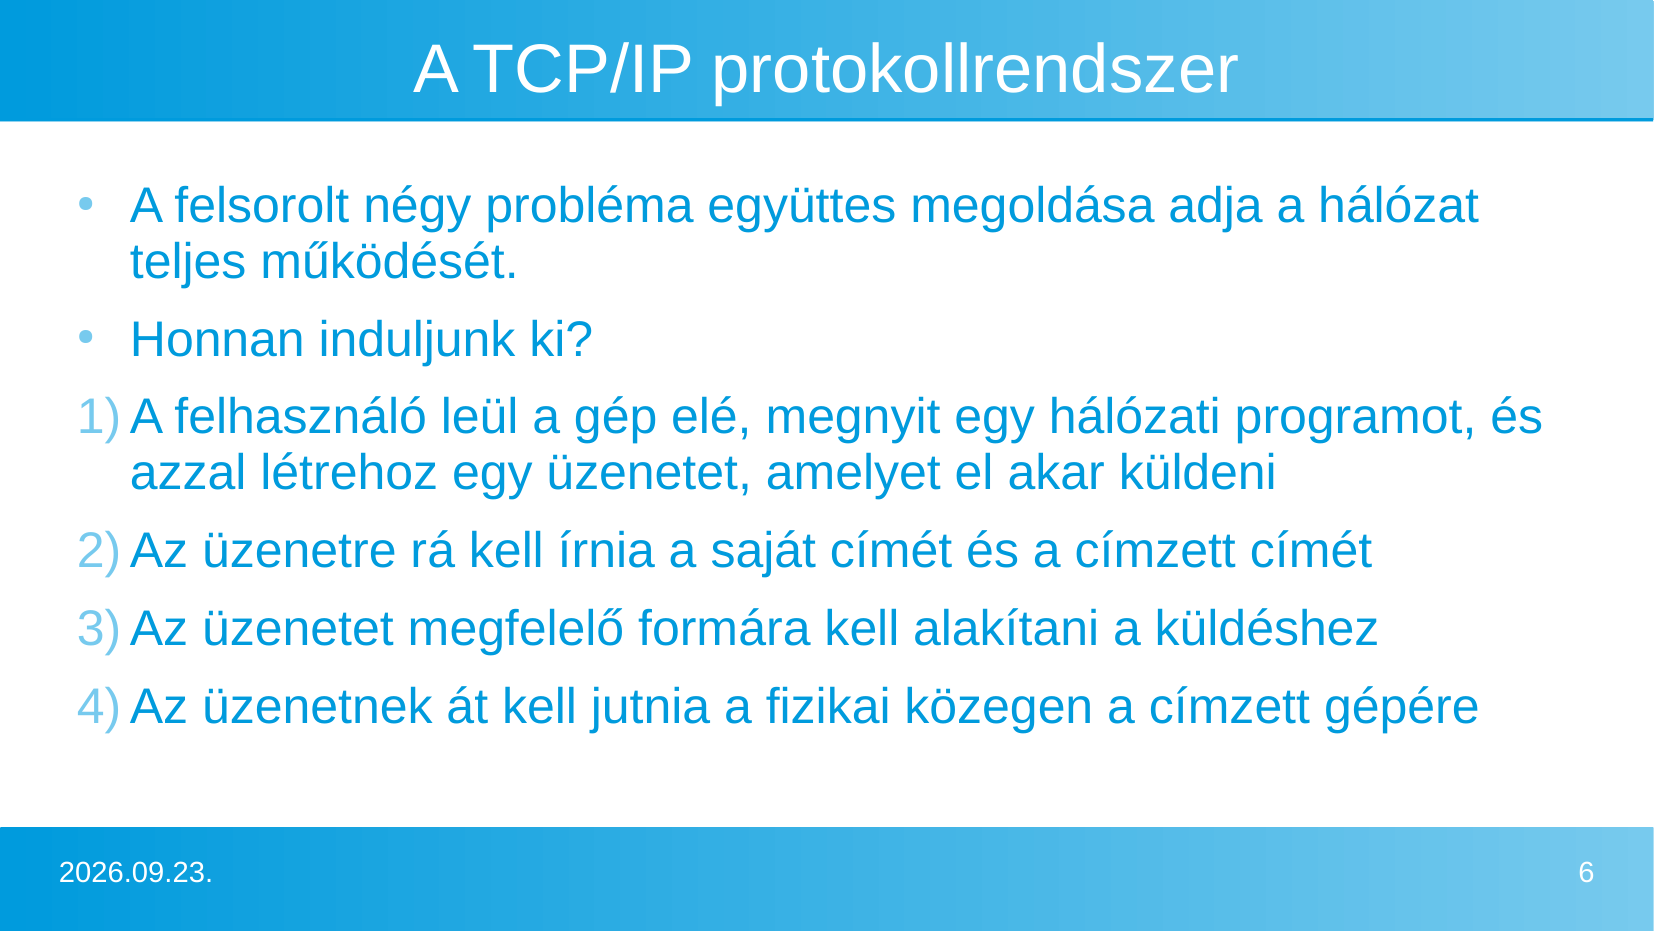

# A TCP/IP protokollrendszer
A felsorolt négy probléma együttes megoldása adja a hálózat teljes működését.
Honnan induljunk ki?
A felhasználó leül a gép elé, megnyit egy hálózati programot, és azzal létrehoz egy üzenetet, amelyet el akar küldeni
Az üzenetre rá kell írnia a saját címét és a címzett címét
Az üzenetet megfelelő formára kell alakítani a küldéshez
Az üzenetnek át kell jutnia a fizikai közegen a címzett gépére
6